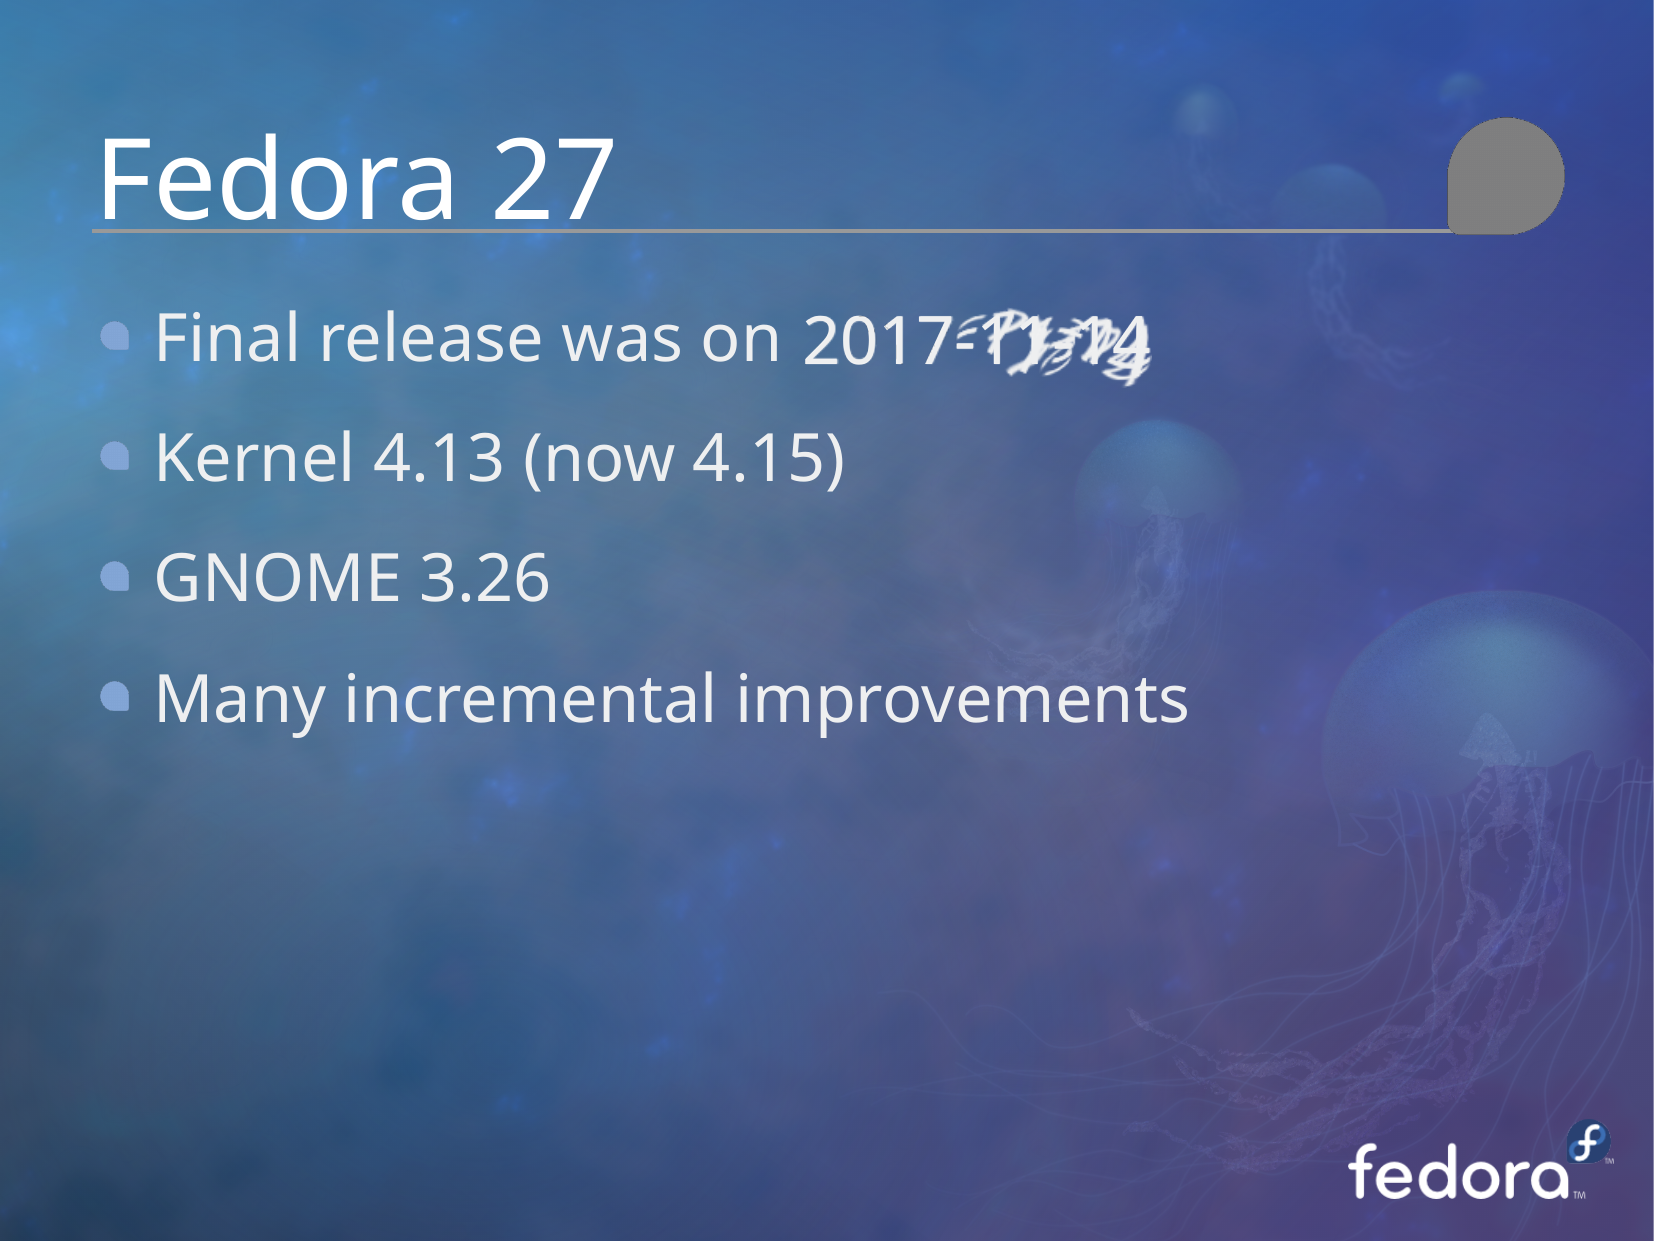

Fedora 27
2017-11-14
# Final release was on
Kernel 4.13 (now 4.15)
GNOME 3.26
Many incremental improvements